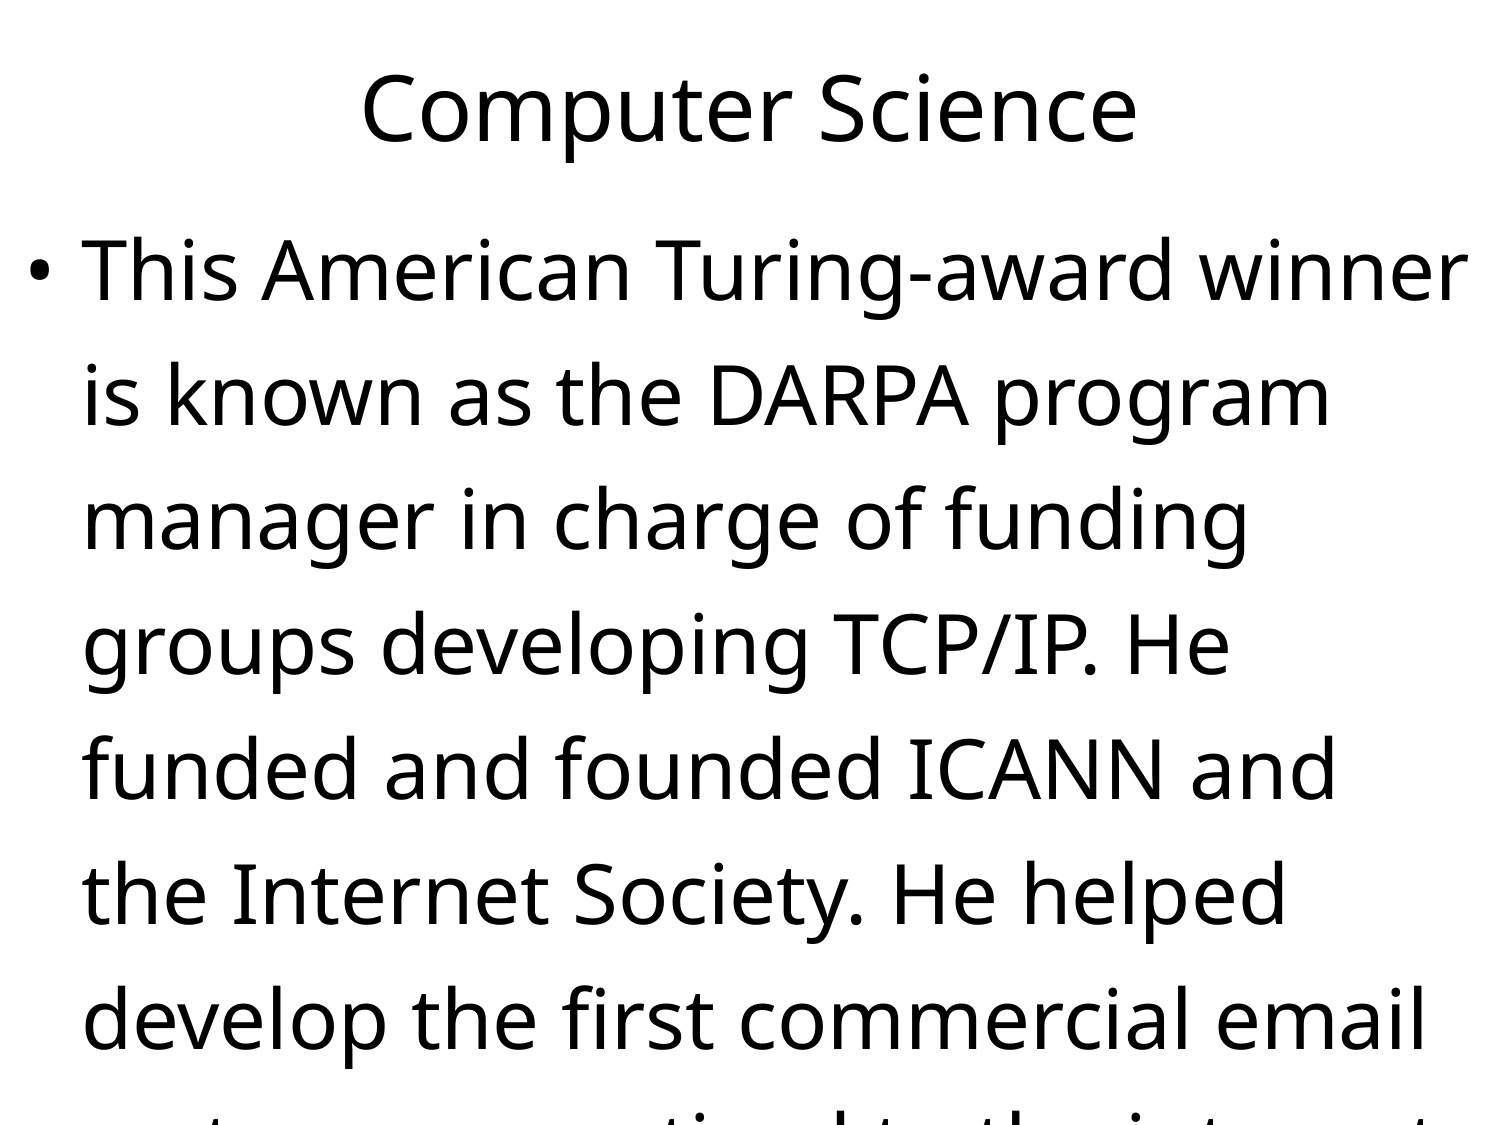

# Computer Science
This American Turing-award winner is known as the DARPA program manager in charge of funding groups developing TCP/IP. He funded and founded ICANN and the Internet Society. He helped develop the first commercial email system connectived to the internet.